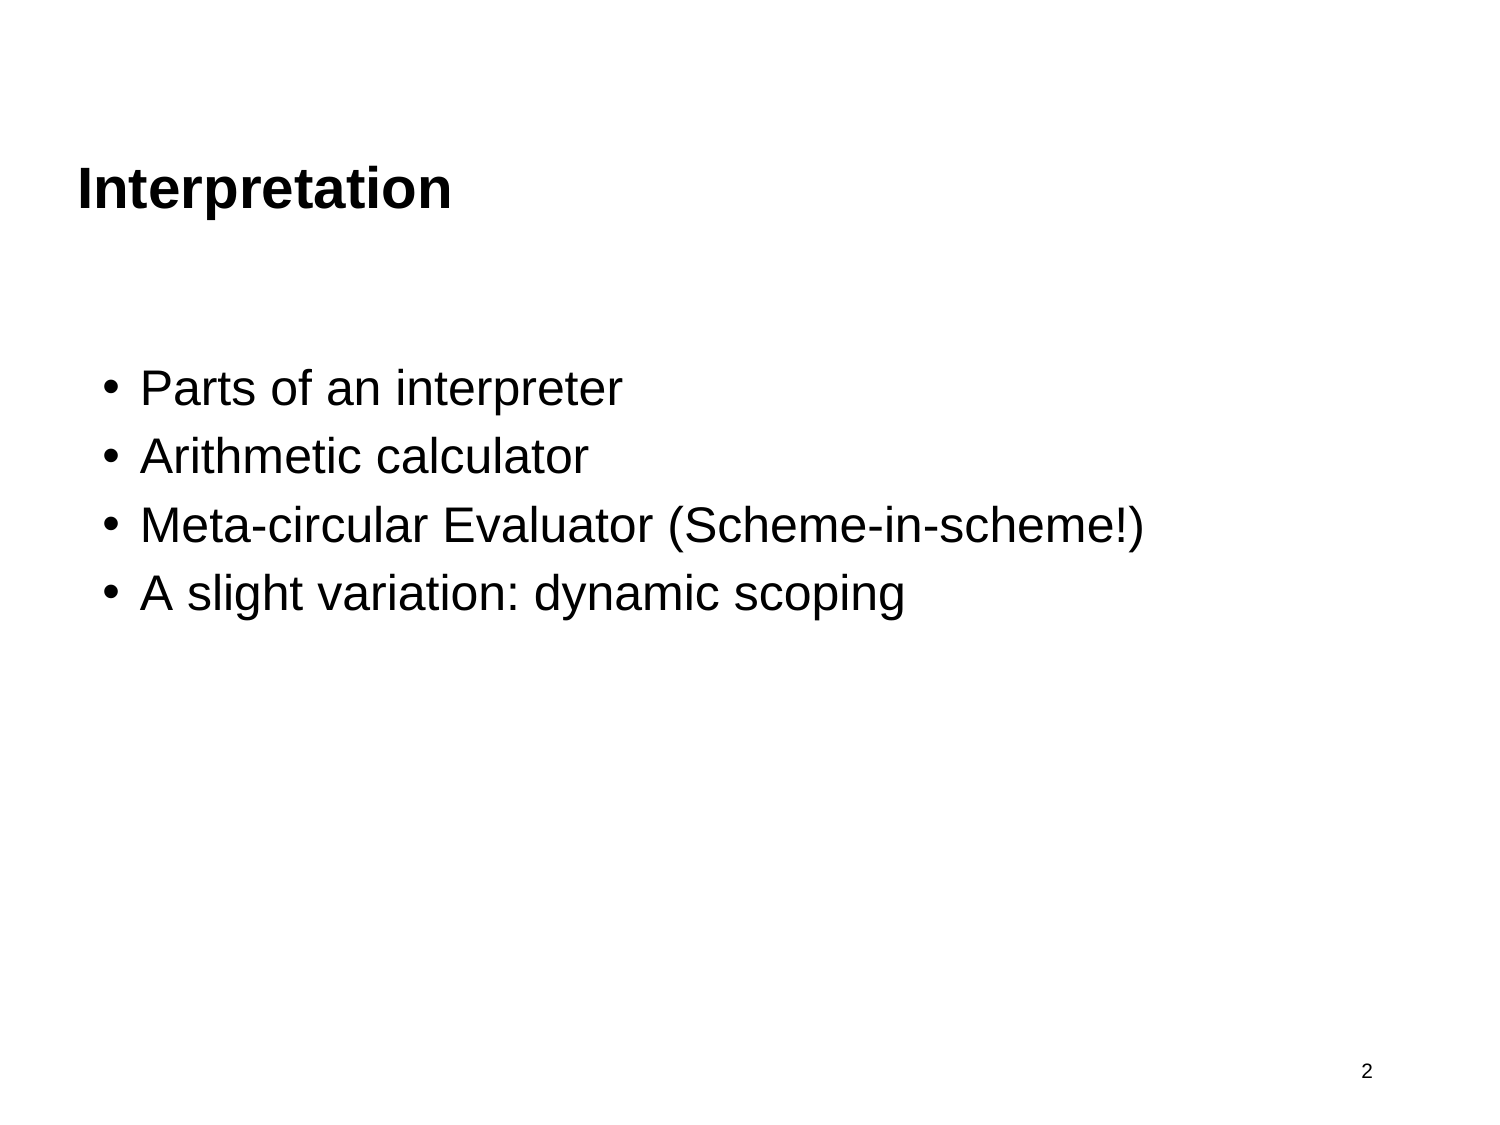

Interpretation
Parts of an interpreter
Arithmetic calculator
Meta-circular Evaluator (Scheme-in-scheme!)
A slight variation: dynamic scoping